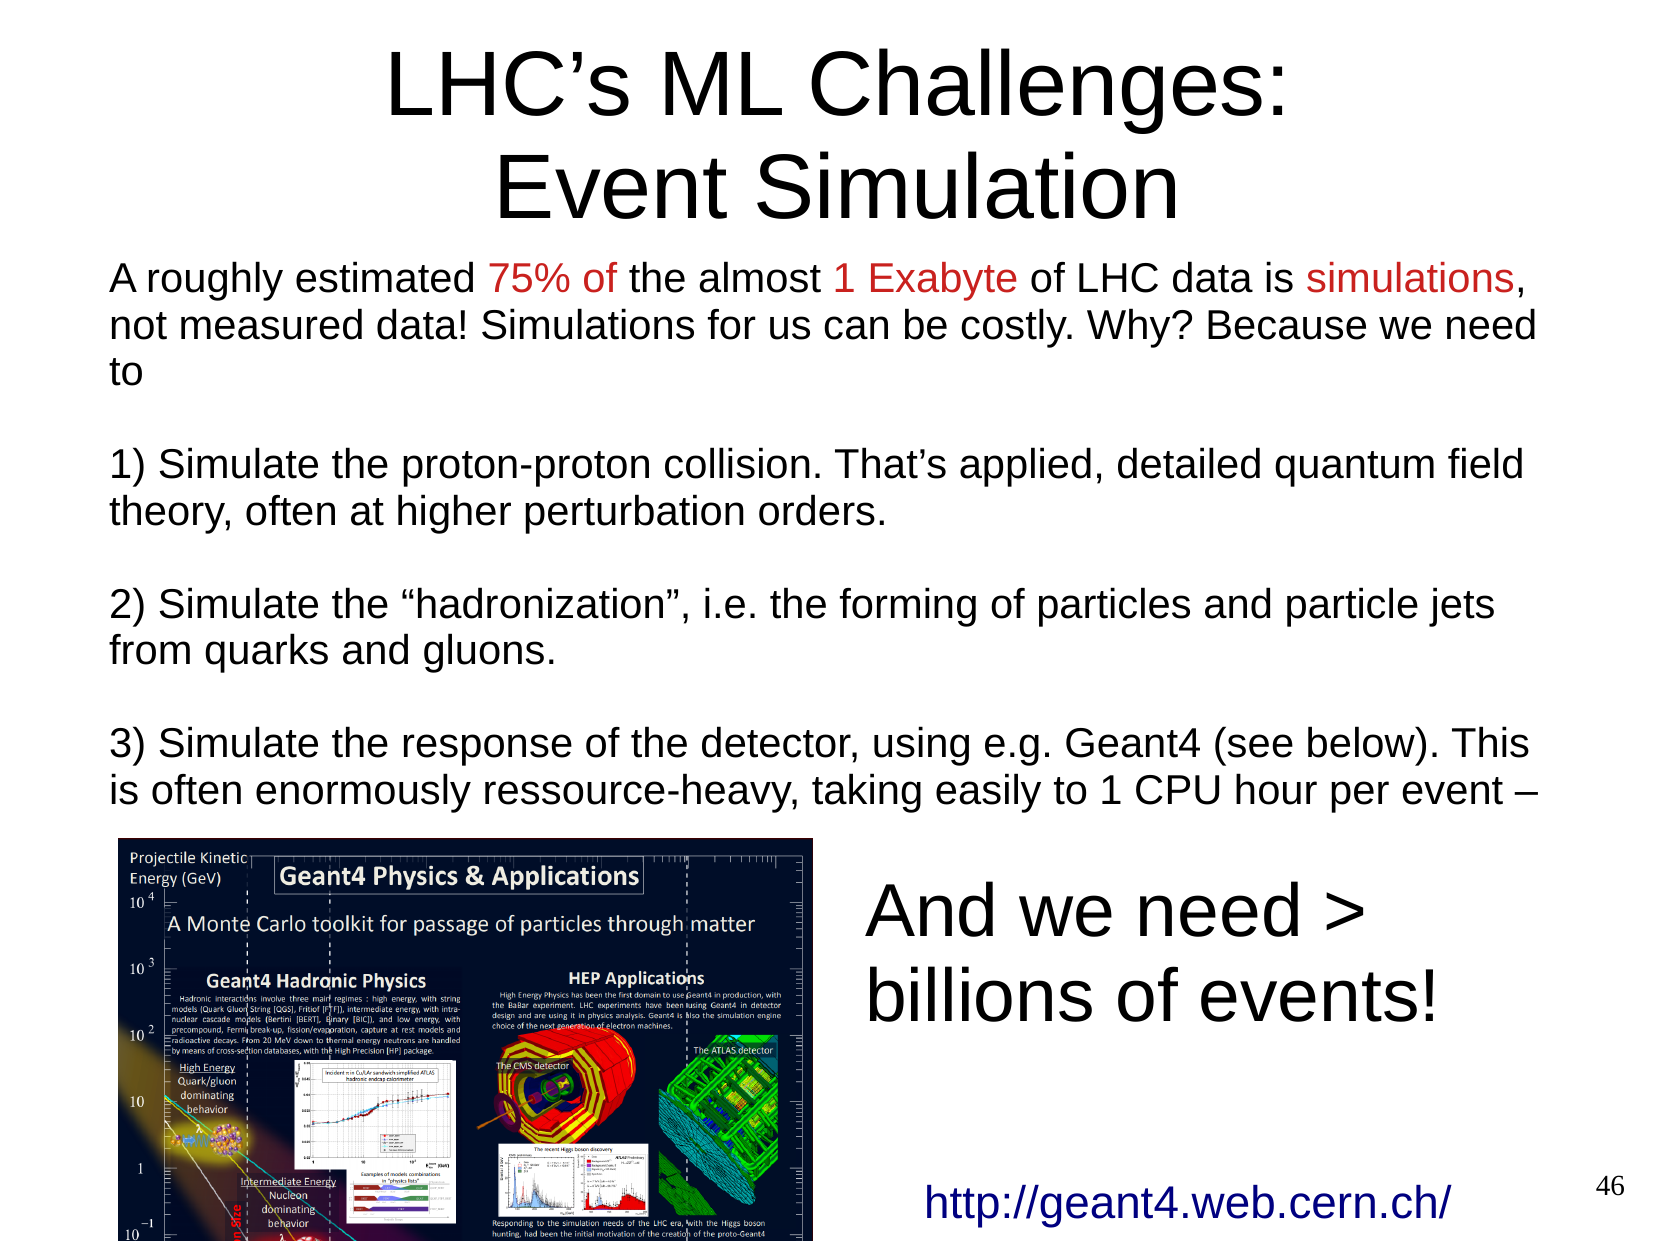

# LHC’s ML Challenges: Event Simulation
A roughly estimated 75% of the almost 1 Exabyte of LHC data is simulations, not measured data! Simulations for us can be costly. Why? Because we need to
1) Simulate the proton-proton collision. That’s applied, detailed quantum field theory, often at higher perturbation orders.
2) Simulate the “hadronization”, i.e. the forming of particles and particle jets from quarks and gluons.
3) Simulate the response of the detector, using e.g. Geant4 (see below). This is often enormously ressource-heavy, taking easily to 1 CPU hour per event –
And we need > billions of events!
http://geant4.web.cern.ch/
46